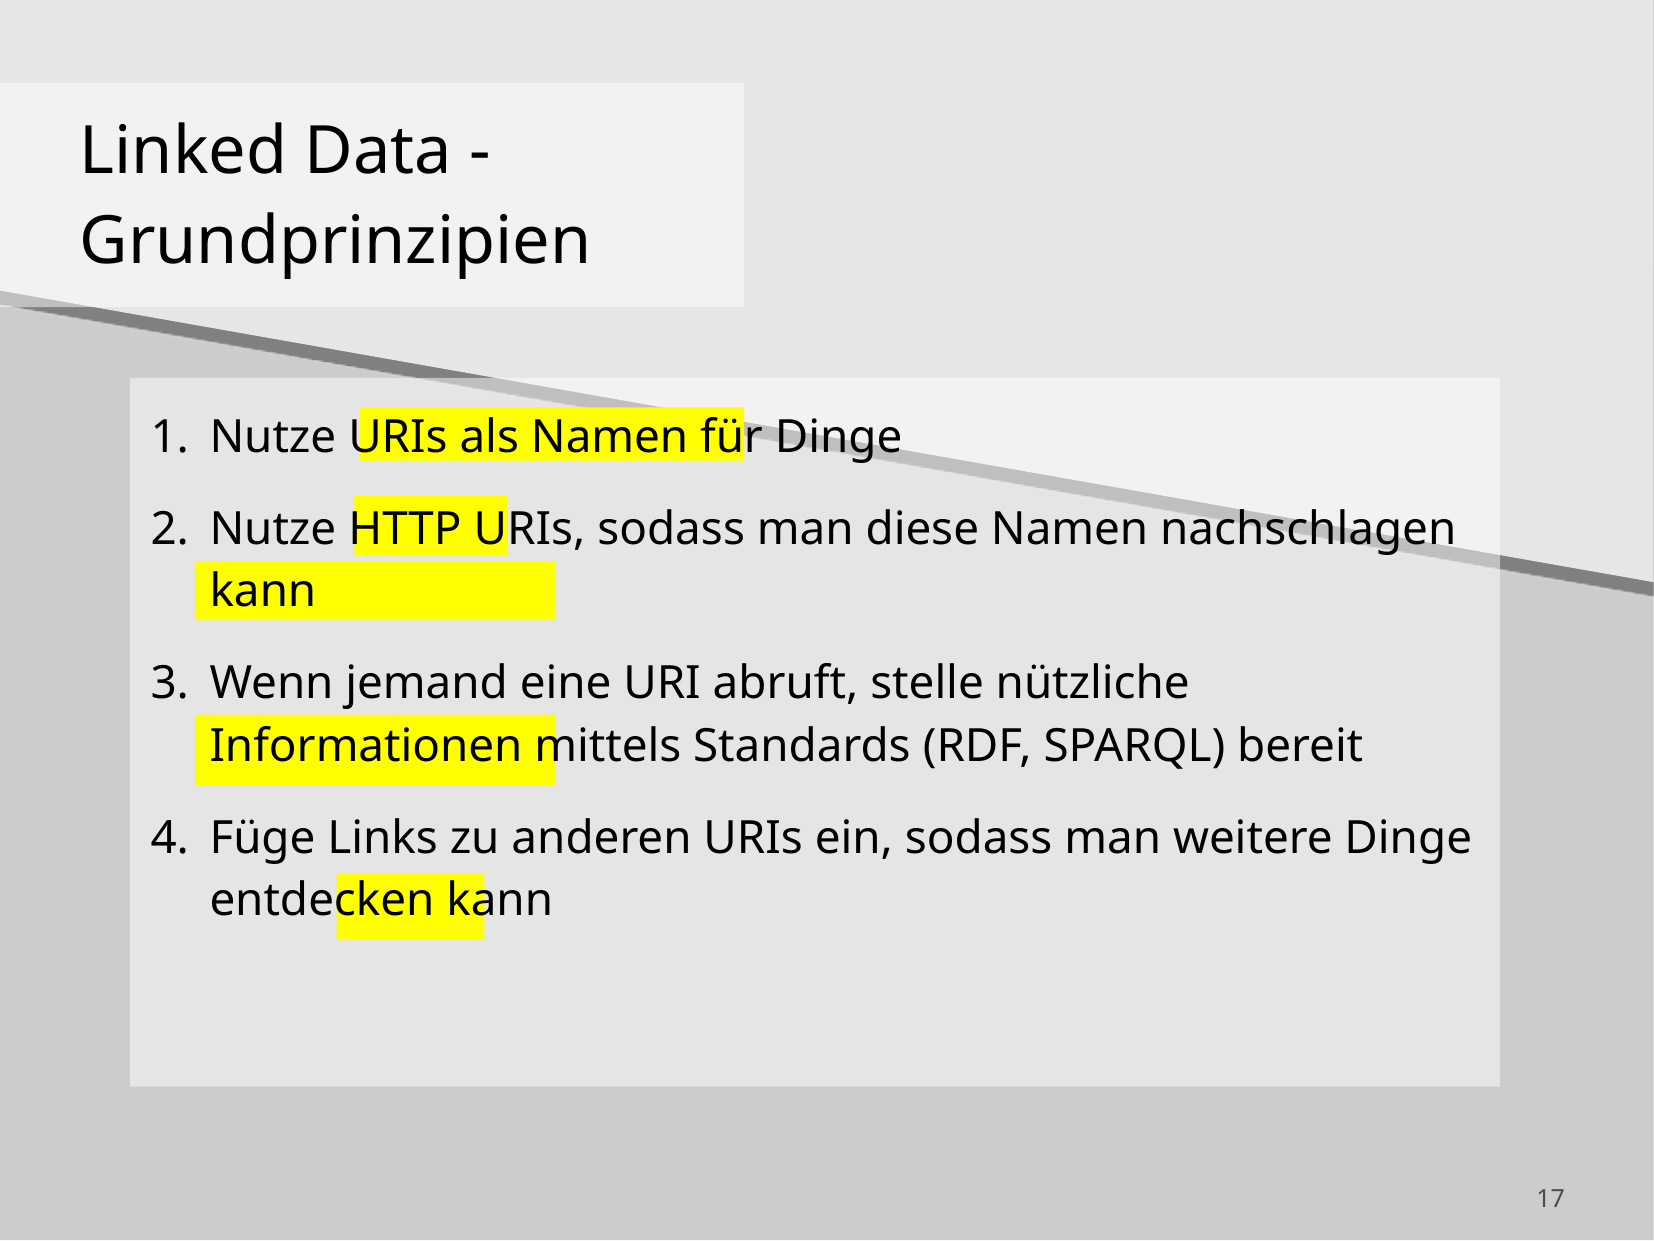

Linked Data - Grundprinzipien
Nutze URIs als Namen für Dinge
Nutze HTTP URIs, sodass man diese Namen nachschlagen kann
Wenn jemand eine URI abruft, stelle nützliche Informationen mittels Standards (RDF, SPARQL) bereit
Füge Links zu anderen URIs ein, sodass man weitere Dinge entdecken kann